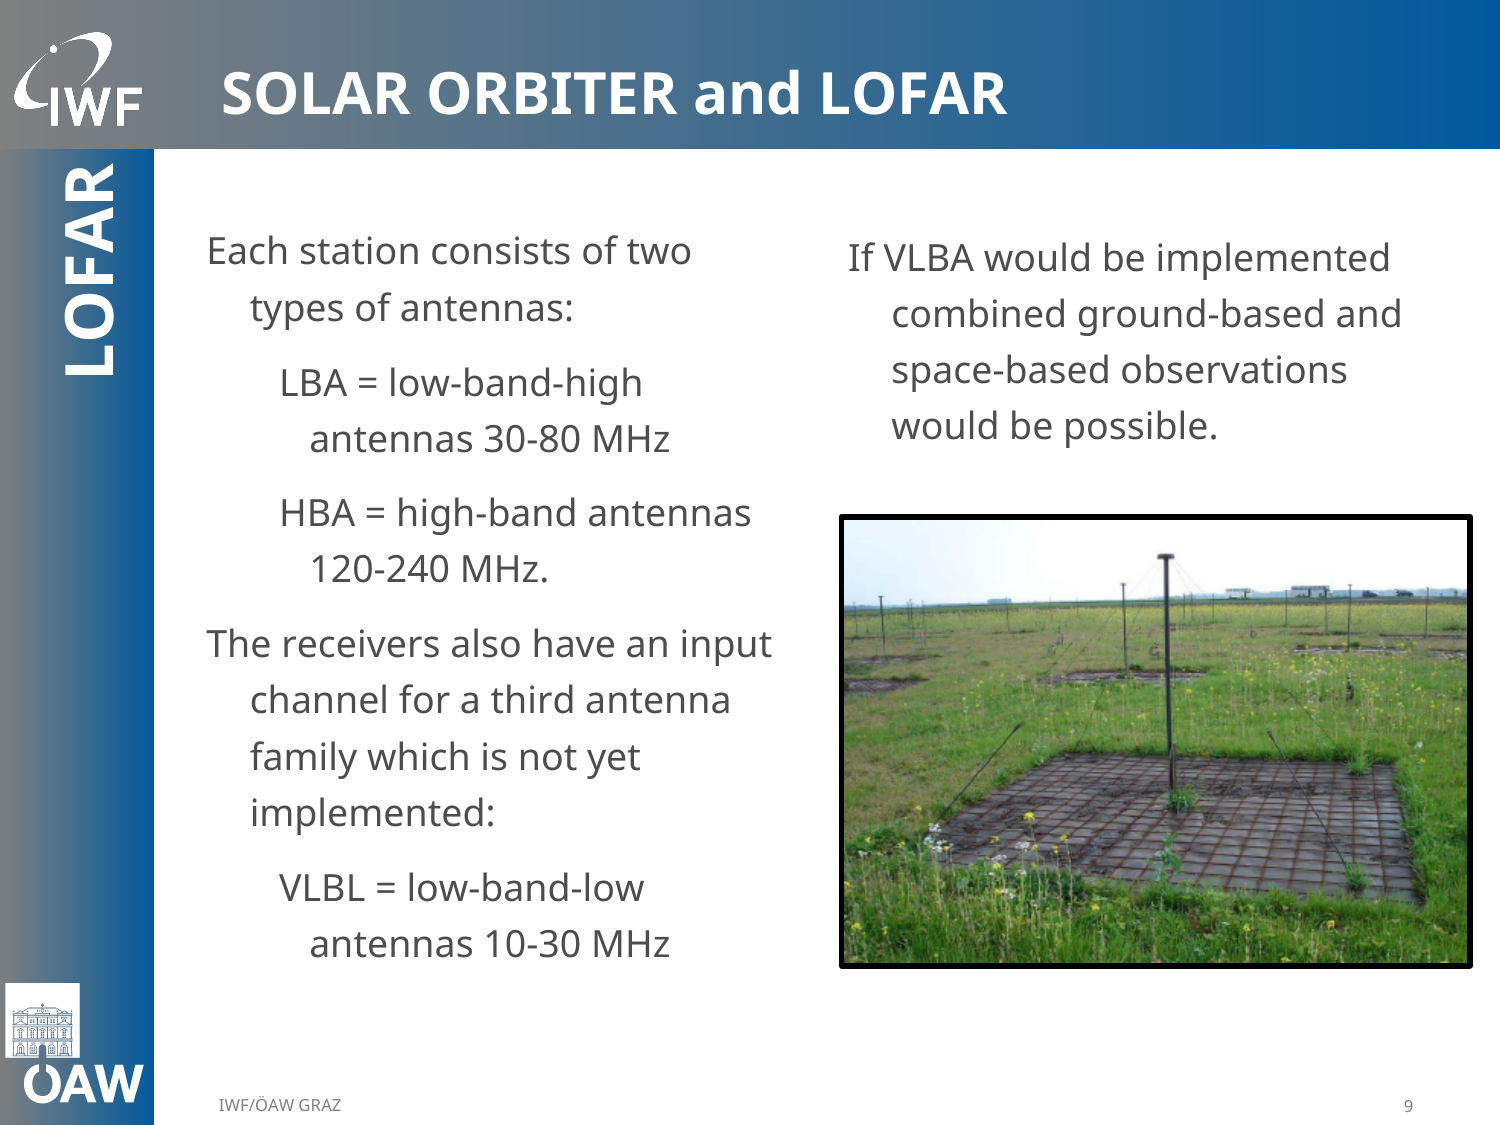

# SOLAR ORBITER and LOFAR
Each station consists of two types of antennas:
LBA = low-band-high antennas 30-80 MHz
HBA = high-band antennas 120-240 MHz.
The receivers also have an input channel for a third antenna family which is not yet implemented:
VLBL = low-band-low antennas 10-30 MHz
If VLBA would be implemented combined ground-based and space-based observations would be possible.
LOFAR
IWF/ÖAW GRAZ
9